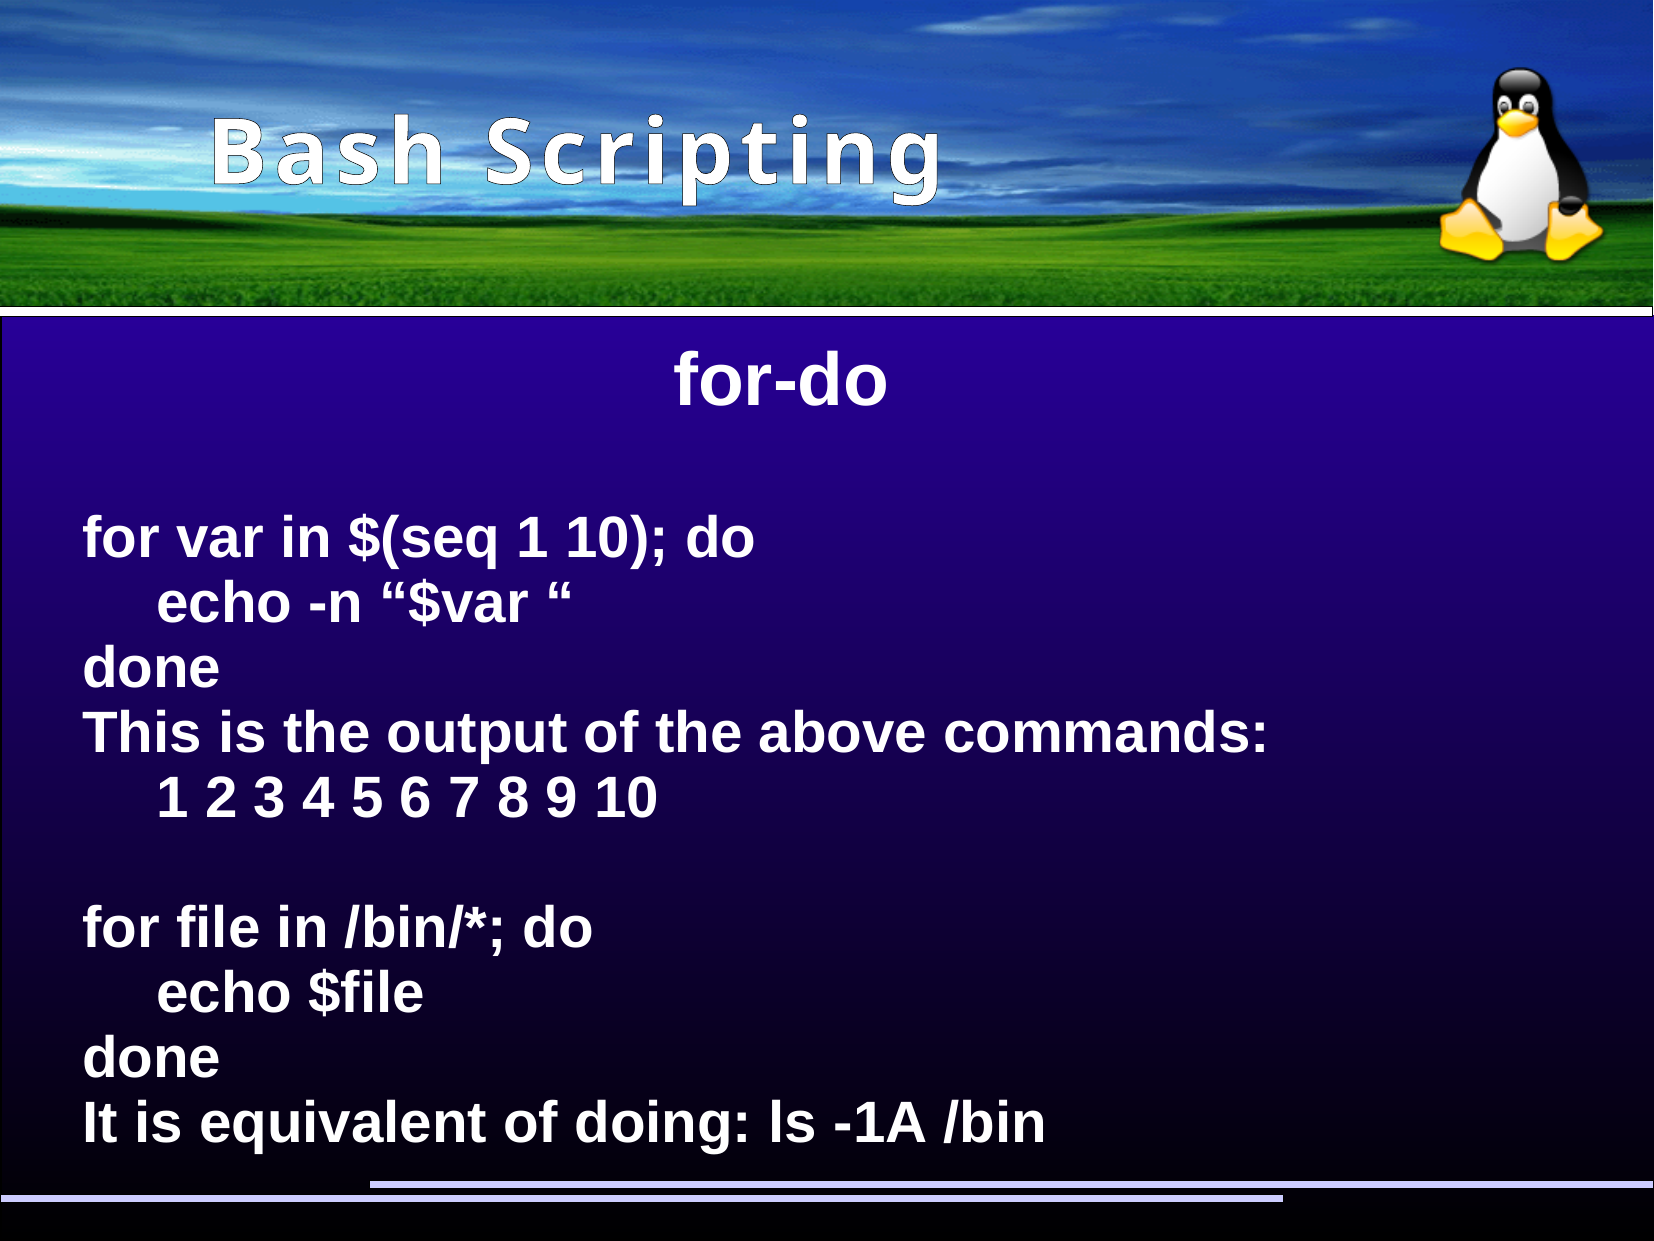

# Bash Scripting
									for-do
	for var in $(seq 1 10); do
		echo -n “$var “
	done
	This is the output of the above commands:
		1 2 3 4 5 6 7 8 9 10
	for file in /bin/*; do
		echo $file
	done
	It is equivalent of doing: ls -1A /bin